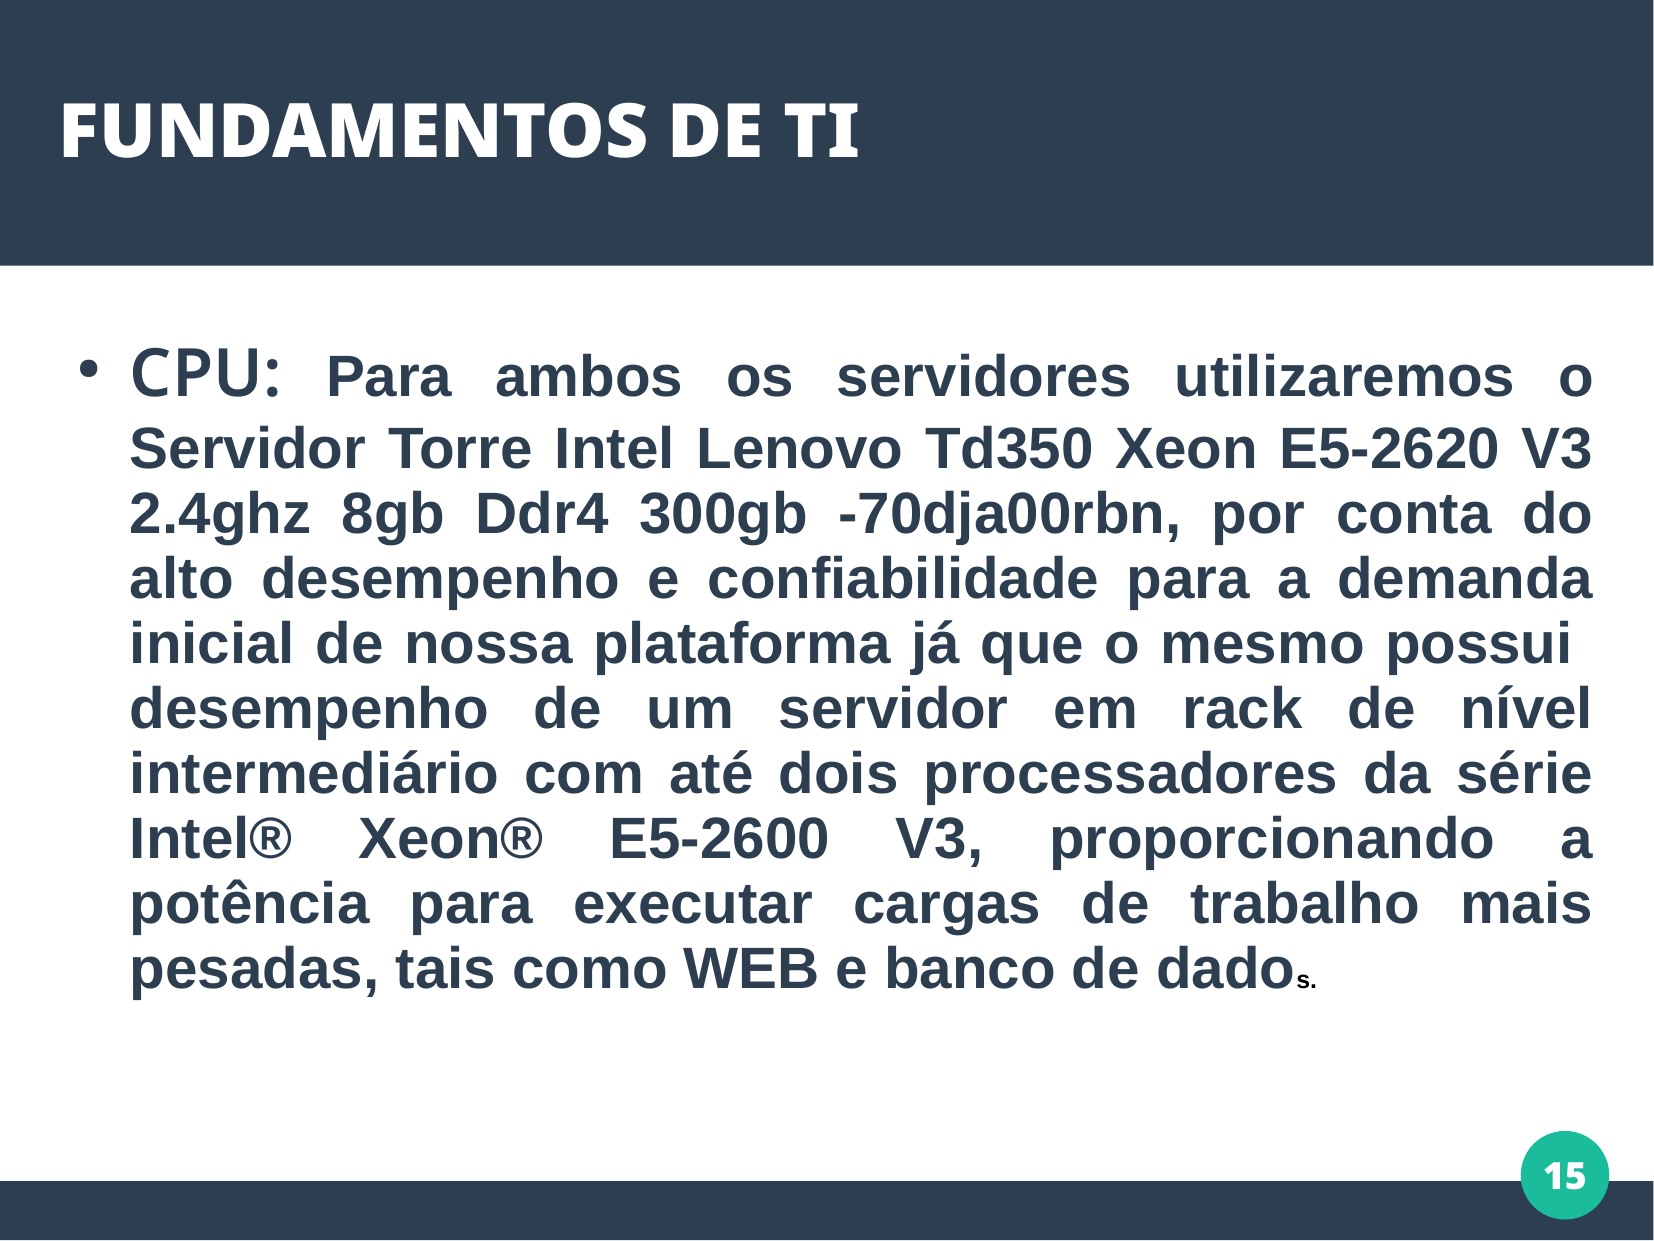

# FUNDAMENTOS DE TI
CPU: Para ambos os servidores utilizaremos o Servidor Torre Intel Lenovo Td350 Xeon E5-2620 V3 2.4ghz 8gb Ddr4 300gb -70dja00rbn, por conta do alto desempenho e confiabilidade para a demanda inicial de nossa plataforma já que o mesmo possui desempenho de um servidor em rack de nível intermediário com até dois processadores da série Intel® Xeon® E5-2600 V3, proporcionando a potência para executar cargas de trabalho mais pesadas, tais como WEB e banco de dados.
15